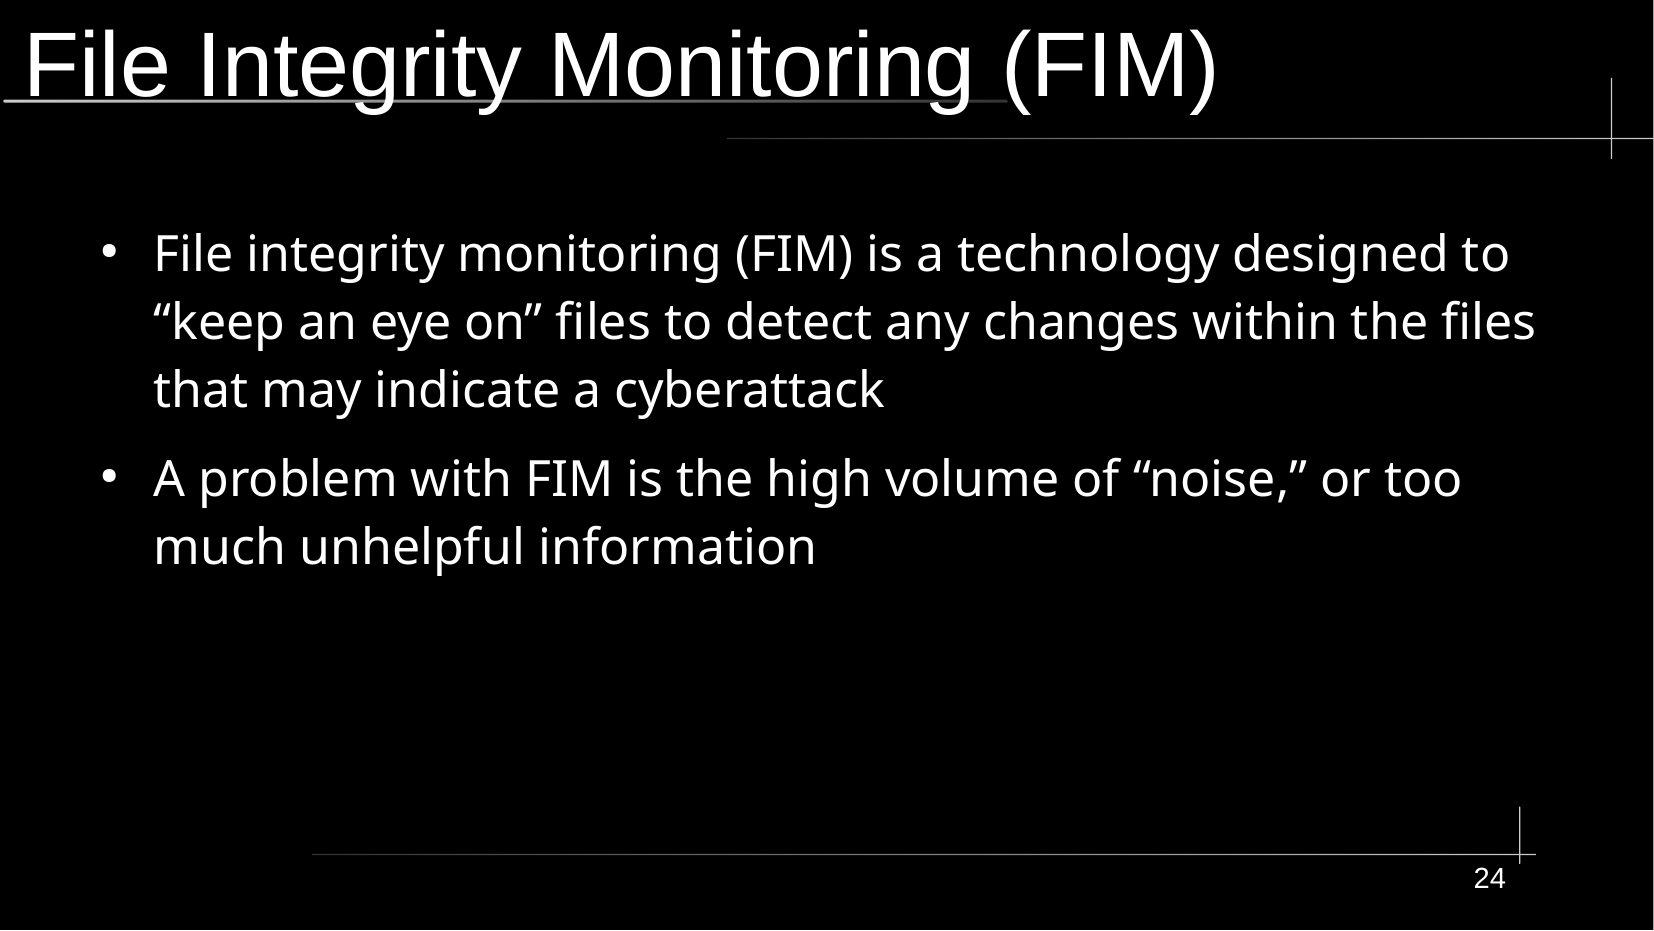

# File Integrity Monitoring (FIM)
File integrity monitoring (FIM) is a technology designed to “keep an eye on” files to detect any changes within the files that may indicate a cyberattack
A problem with FIM is the high volume of “noise,” or too much unhelpful information
24